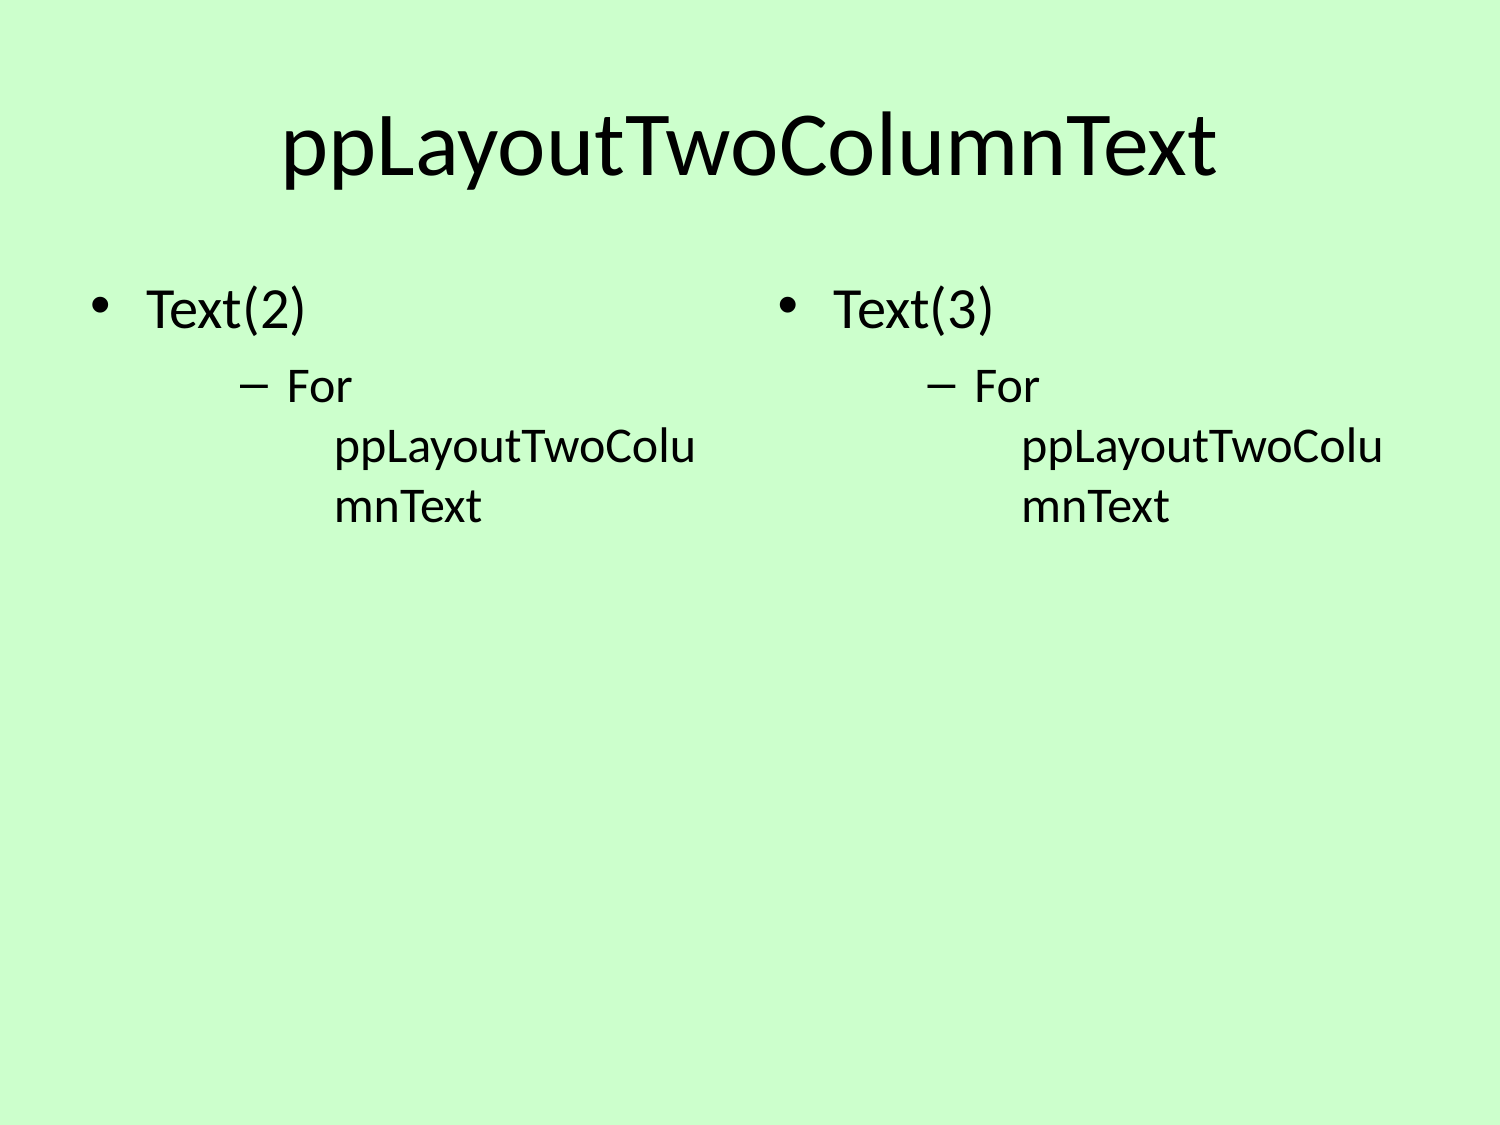

# ppLayoutTwoColumnText
Text(2)
For ppLayoutTwoColumnText
Text(3)
For ppLayoutTwoColumnText